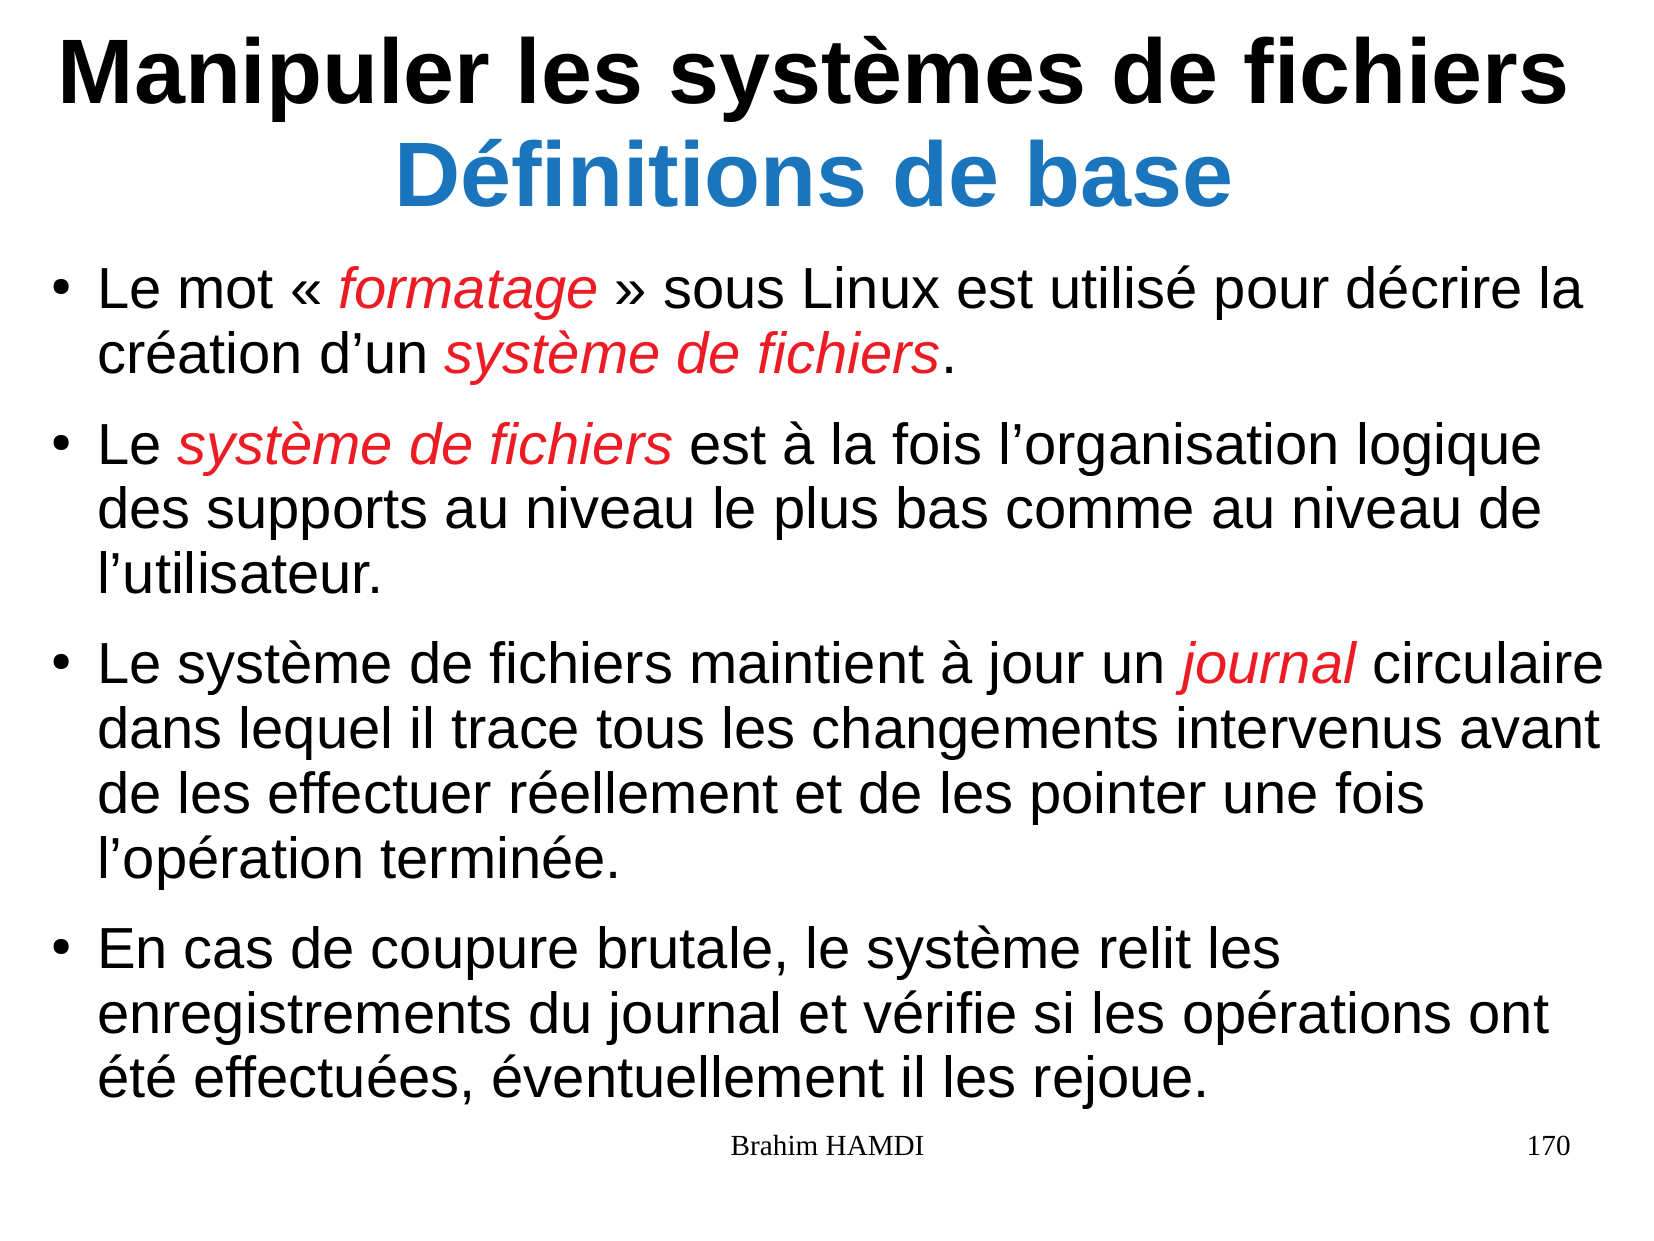

# Manipuler les systèmes de fichiers Définitions de base
Le mot « formatage » sous Linux est utilisé pour décrire la création d’un système de fichiers.
Le système de fichiers est à la fois l’organisation logique des supports au niveau le plus bas comme au niveau de l’utilisateur.
Le système de fichiers maintient à jour un journal circulaire dans lequel il trace tous les changements intervenus avant de les effectuer réellement et de les pointer une fois l’opération terminée.
En cas de coupure brutale, le système relit les enregistrements du journal et vérifie si les opérations ont été effectuées, éventuellement il les rejoue.
Brahim HAMDI
170